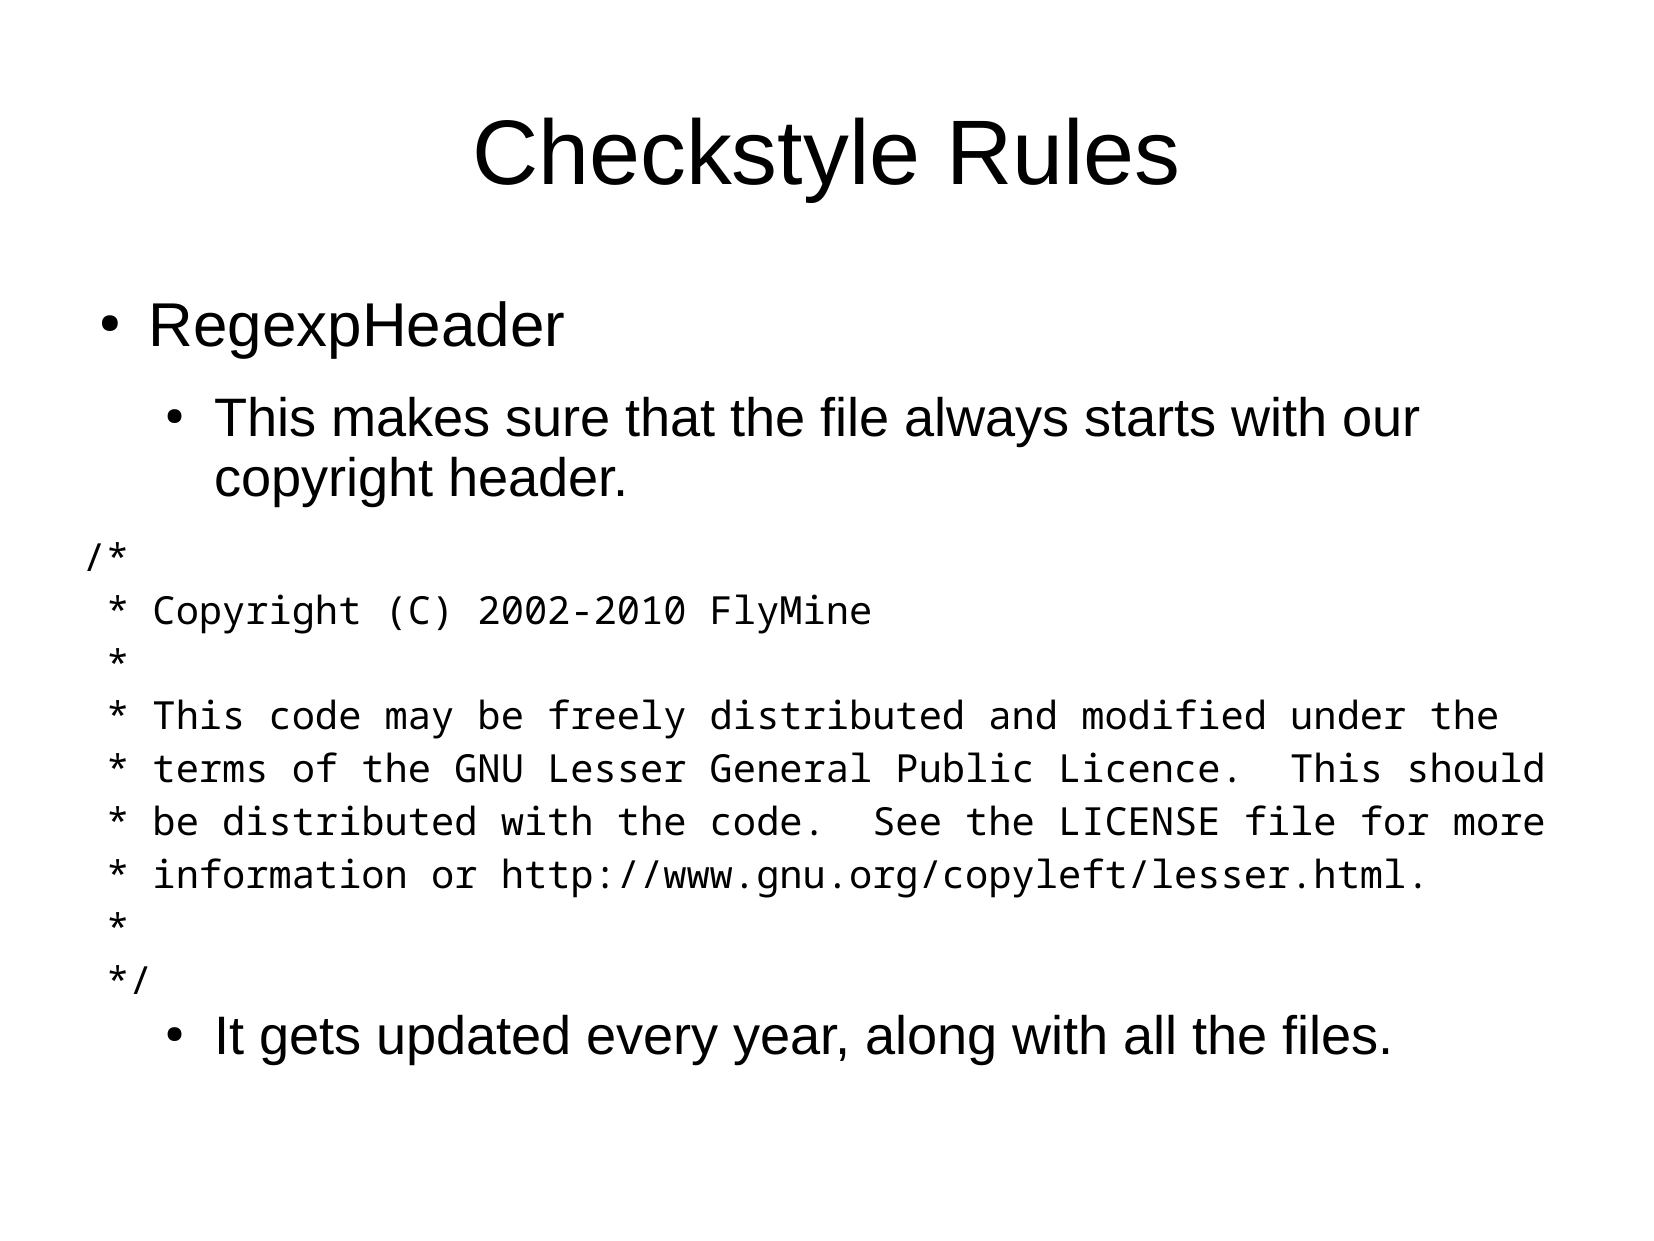

# Checkstyle Rules
RegexpHeader
This makes sure that the file always starts with our copyright header.
/*
 * Copyright (C) 2002-2010 FlyMine
 *
 * This code may be freely distributed and modified under the
 * terms of the GNU Lesser General Public Licence. This should
 * be distributed with the code. See the LICENSE file for more
 * information or http://www.gnu.org/copyleft/lesser.html.
 *
 */
It gets updated every year, along with all the files.